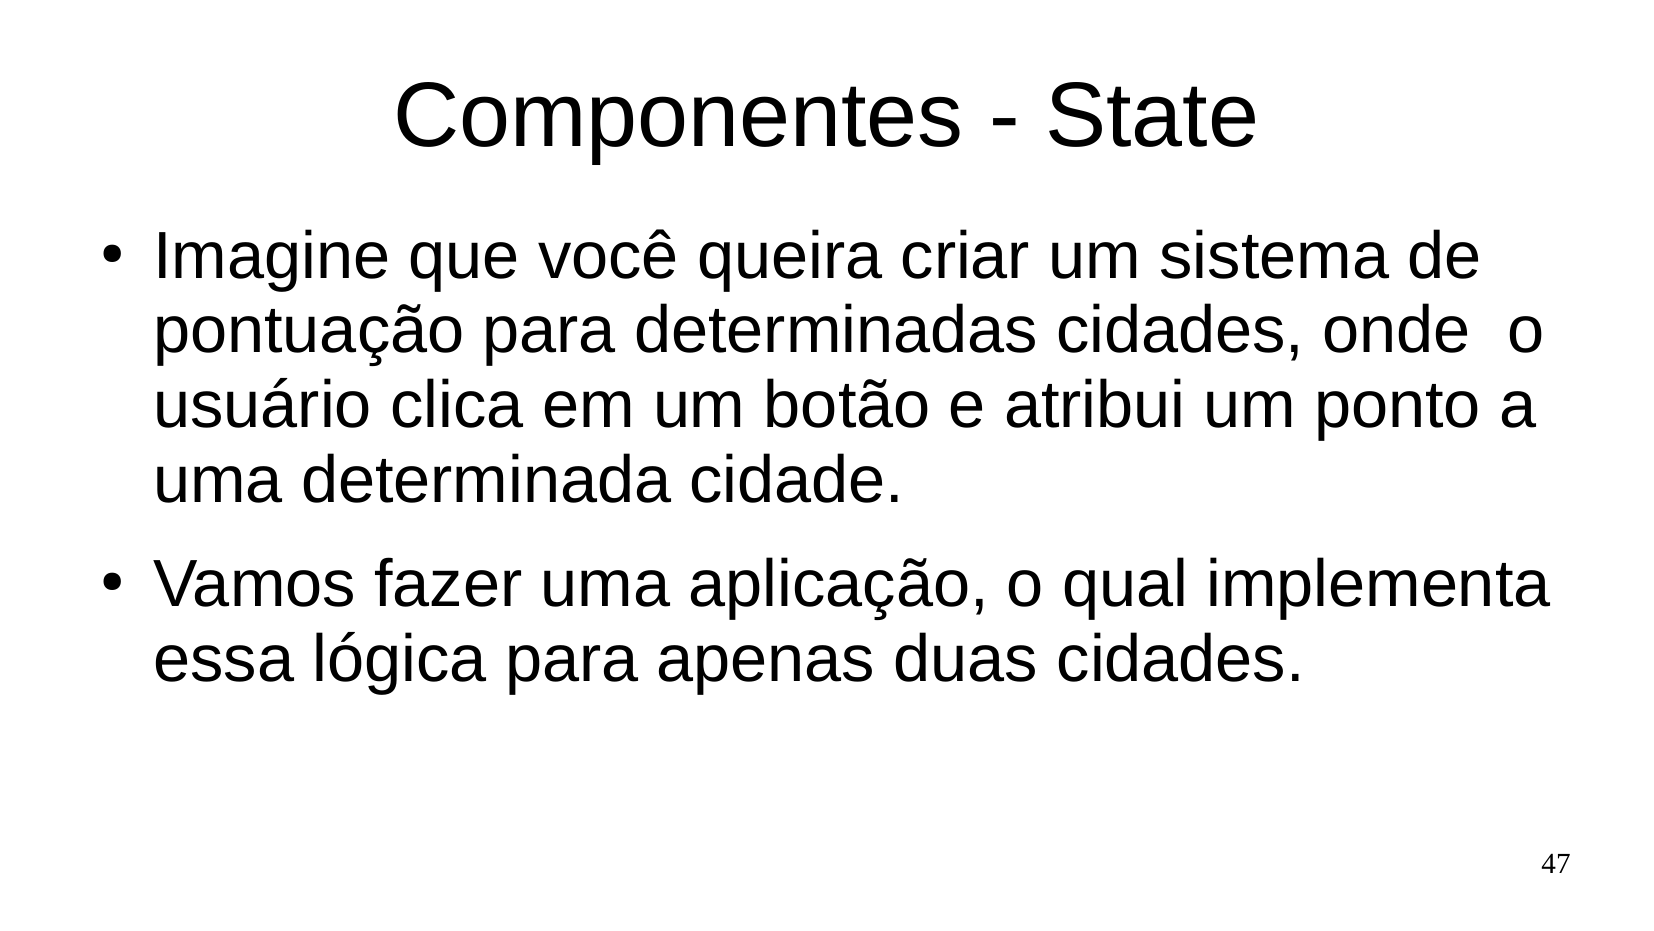

# Componentes - State
Imagine que você queira criar um sistema de pontuação para determinadas cidades, onde o usuário clica em um botão e atribui um ponto a uma determinada cidade.
Vamos fazer uma aplicação, o qual implementa essa lógica para apenas duas cidades.
47